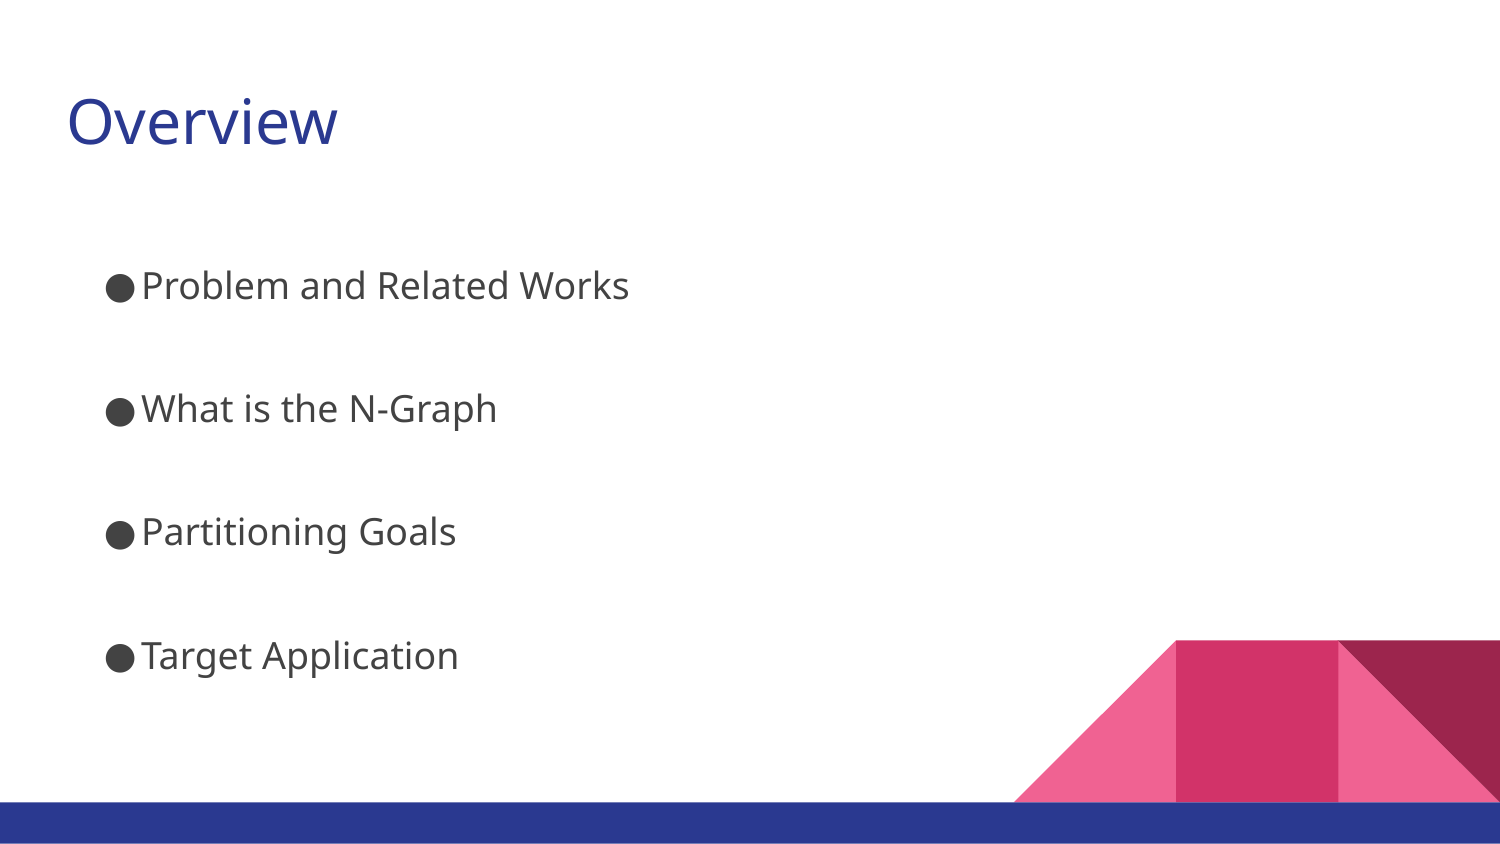

# Overview
Problem and Related Works
What is the N-Graph
Partitioning Goals
Target Application